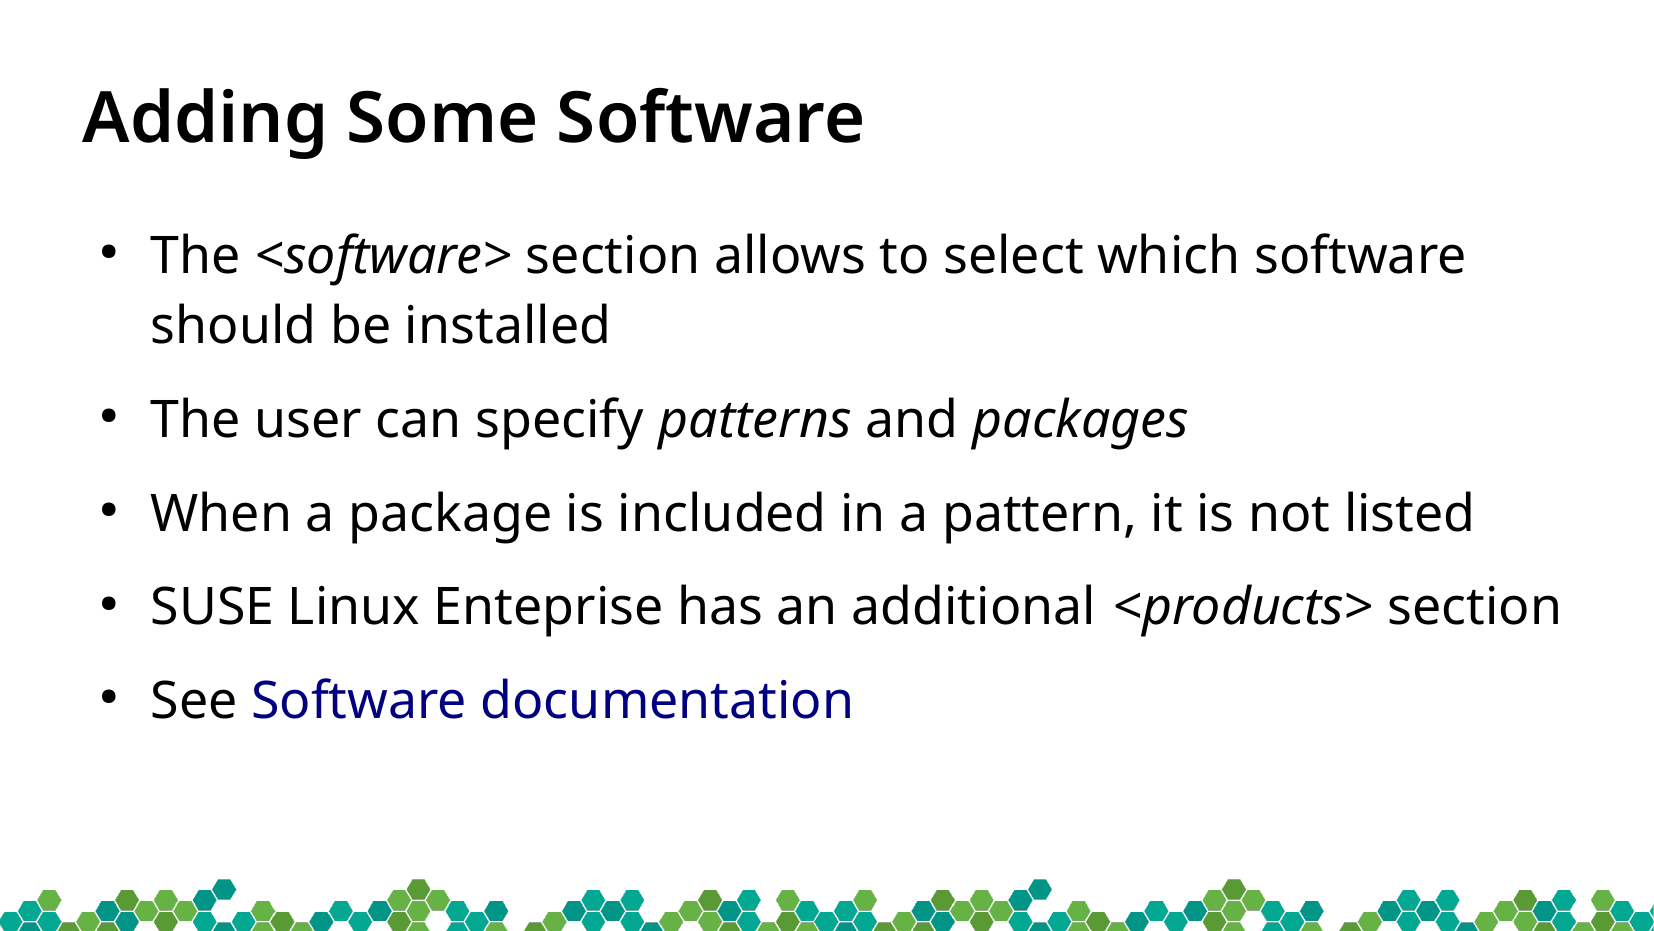

# Adding Some Software
The <software> section allows to select which software should be installed
The user can specify patterns and packages
When a package is included in a pattern, it is not listed
SUSE Linux Enteprise has an additional <products> section
See Software documentation